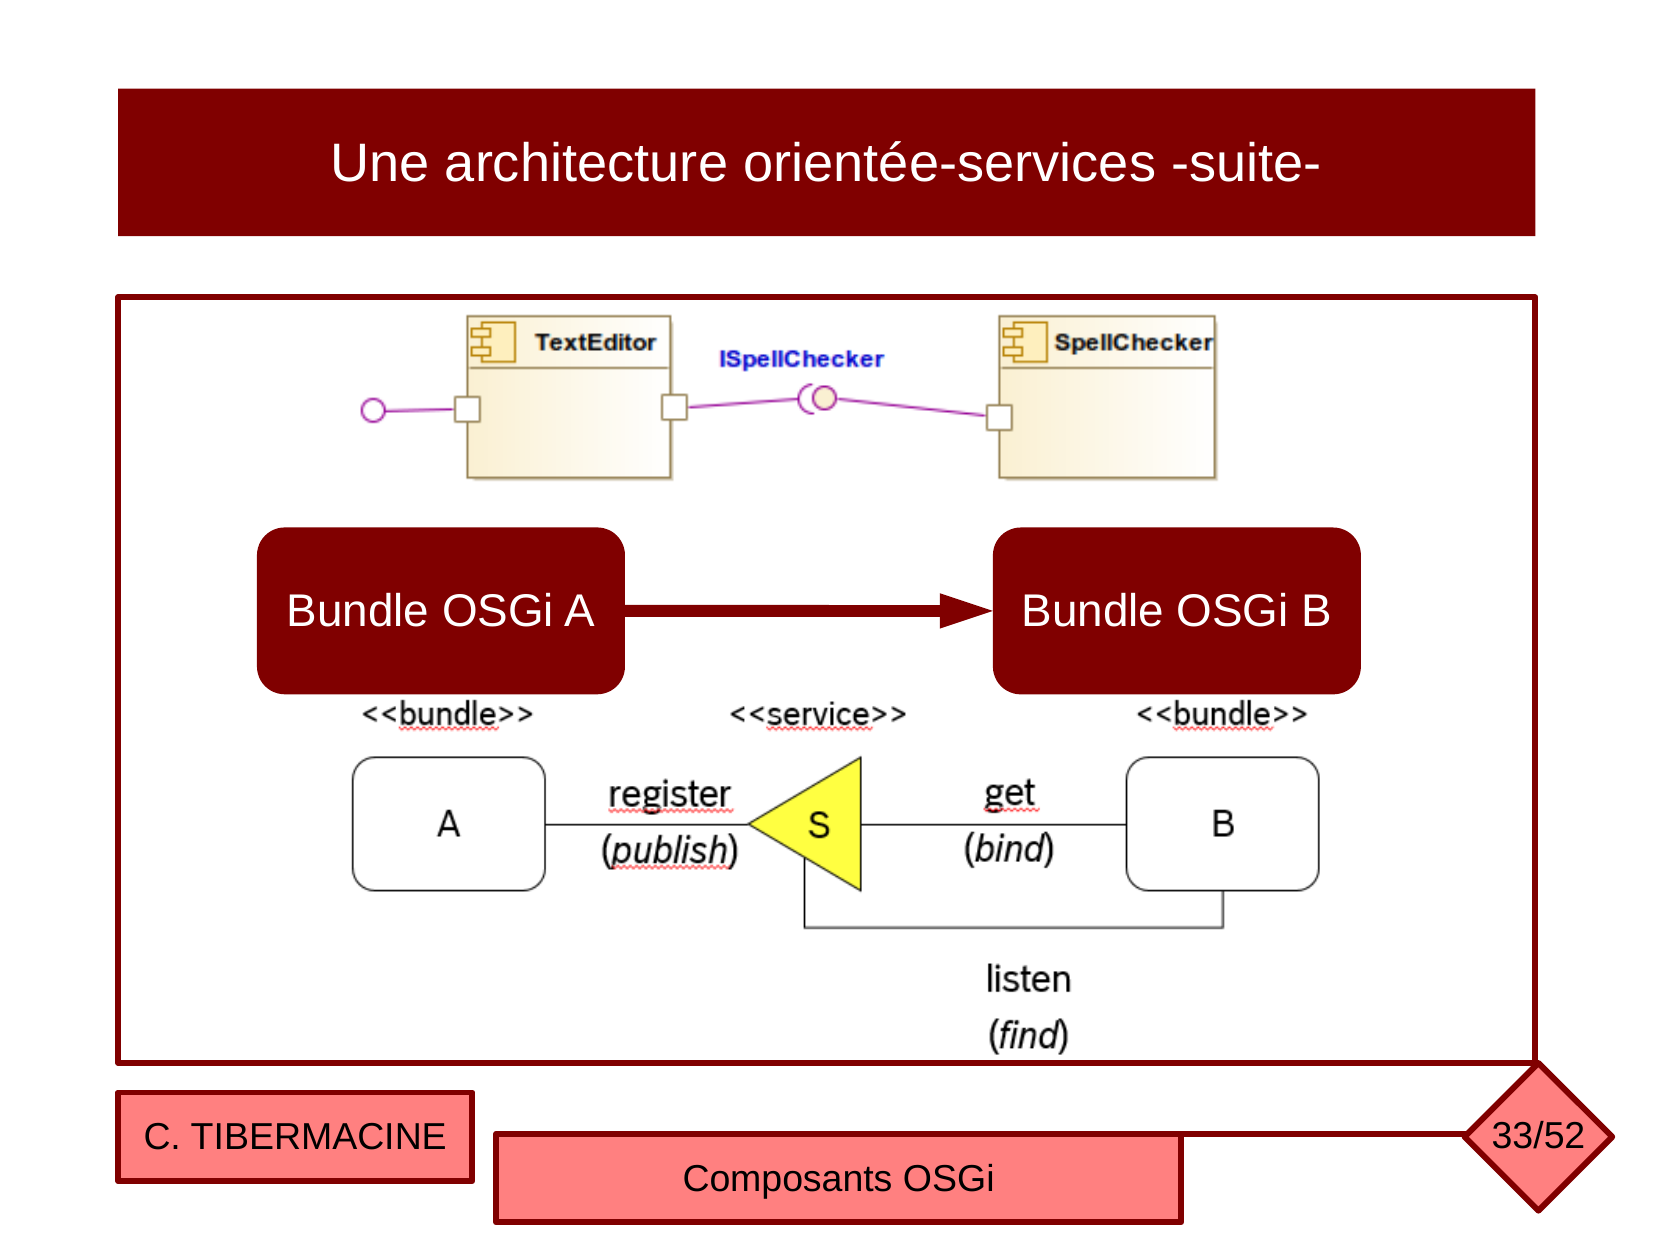

Une architecture orientée-services -suite-
Bundle OSGi A
Bundle OSGi B
C. TIBERMACINE
Composants OSGi